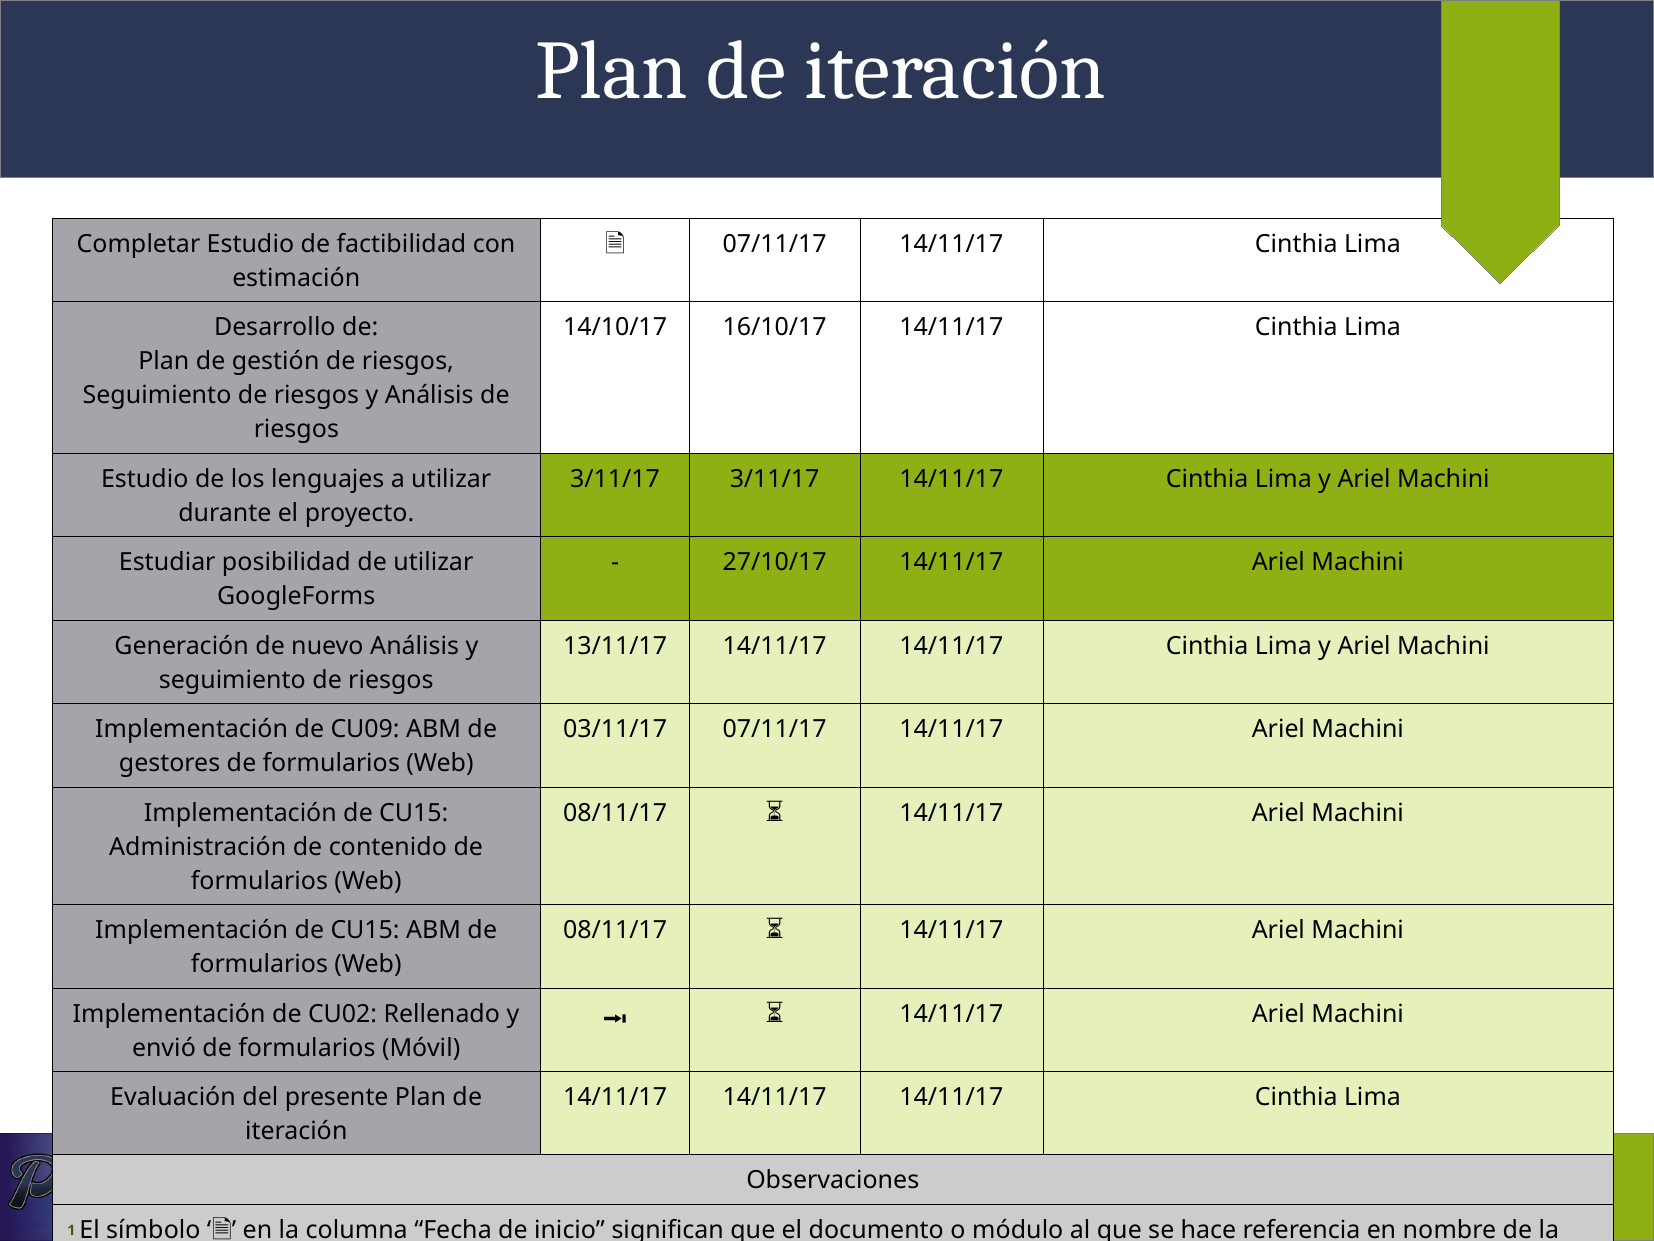

Plan de iteración
| Completar Estudio de factibilidad con estimación | 🗎 | 07/11/17 | 14/11/17 | Cinthia Lima |
| --- | --- | --- | --- | --- |
| Desarrollo de: Plan de gestión de riesgos, Seguimiento de riesgos y Análisis de riesgos | 14/10/17 | 16/10/17 | 14/11/17 | Cinthia Lima |
| Estudio de los lenguajes a utilizar durante el proyecto. | 3/11/17 | 3/11/17 | 14/11/17 | Cinthia Lima y Ariel Machini |
| Estudiar posibilidad de utilizar GoogleForms | - | 27/10/17 | 14/11/17 | Ariel Machini |
| Generación de nuevo Análisis y seguimiento de riesgos | 13/11/17 | 14/11/17 | 14/11/17 | Cinthia Lima y Ariel Machini |
| Implementación de CU09: ABM de gestores de formularios (Web) | 03/11/17 | 07/11/17 | 14/11/17 | Ariel Machini |
| Implementación de CU15: Administración de contenido de formularios (Web) | 08/11/17 | ⏳ | 14/11/17 | Ariel Machini |
| Implementación de CU15: ABM de formularios (Web) | 08/11/17 | ⏳ | 14/11/17 | Ariel Machini |
| Implementación de CU02: Rellenado y envió de formularios (Móvil) | ⭲ | ⏳ | 14/11/17 | Ariel Machini |
| Evaluación del presente Plan de iteración | 14/11/17 | 14/11/17 | 14/11/17 | Cinthia Lima |
| Observaciones | | | | |
| 1 El símbolo ‘🗎’ en la columna “Fecha de inicio” significan que el documento o módulo al que se hace referencia en nombre de la tarea no fue creado en esta iteración y solo esta siendo modificado o actualizado. 2 El símbolo ‘⏳’ en la columna “Fecha de finalización” significa que la tarea especificada no fue finalizada por falta de tiempo. 3 El símbolo ‘⭲’ en la columna “Fecha de inicio” significa que la tarea especificada no puedo ser iniciada. | | | | |
Lima Cinthia, Machini Ariel
 de 21